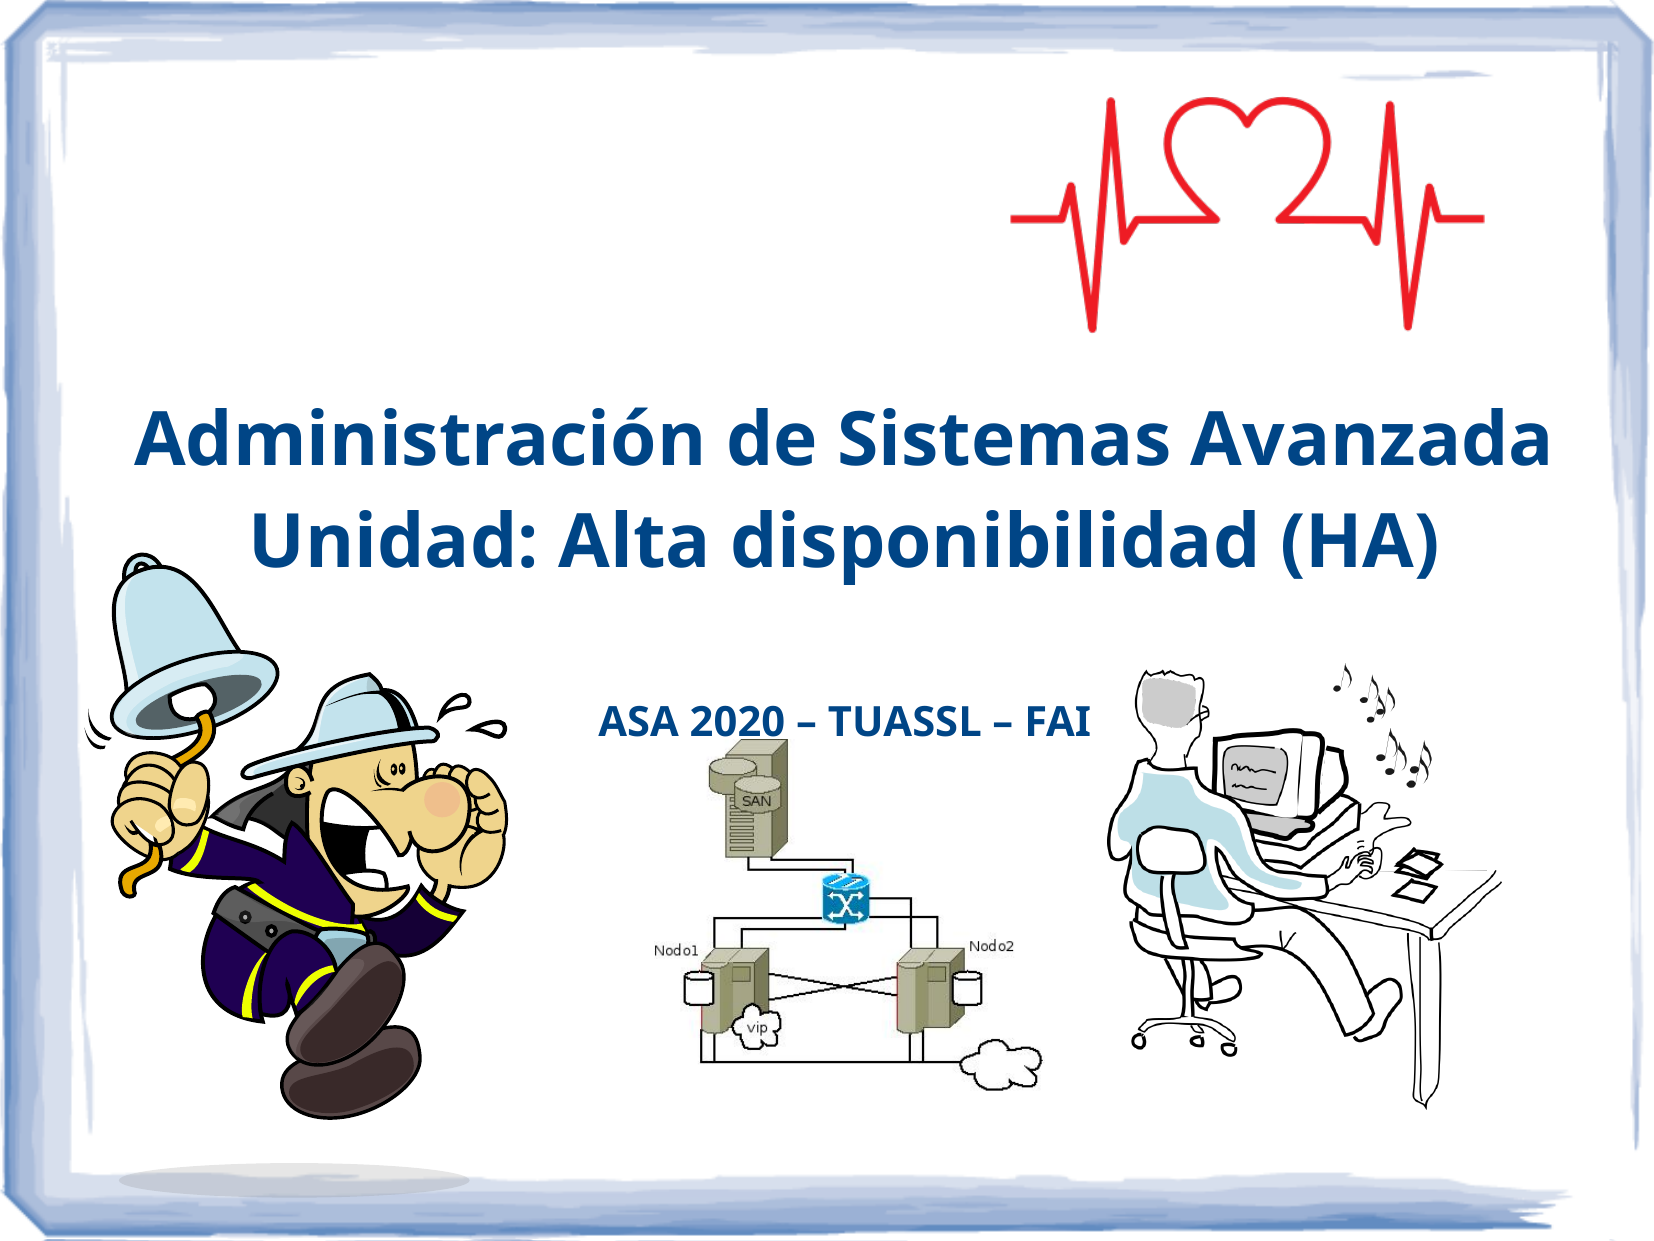

Administración de Sistemas Avanzada
Unidad: Alta disponibilidad (HA)
ASA 2020 – TUASSL – FAI